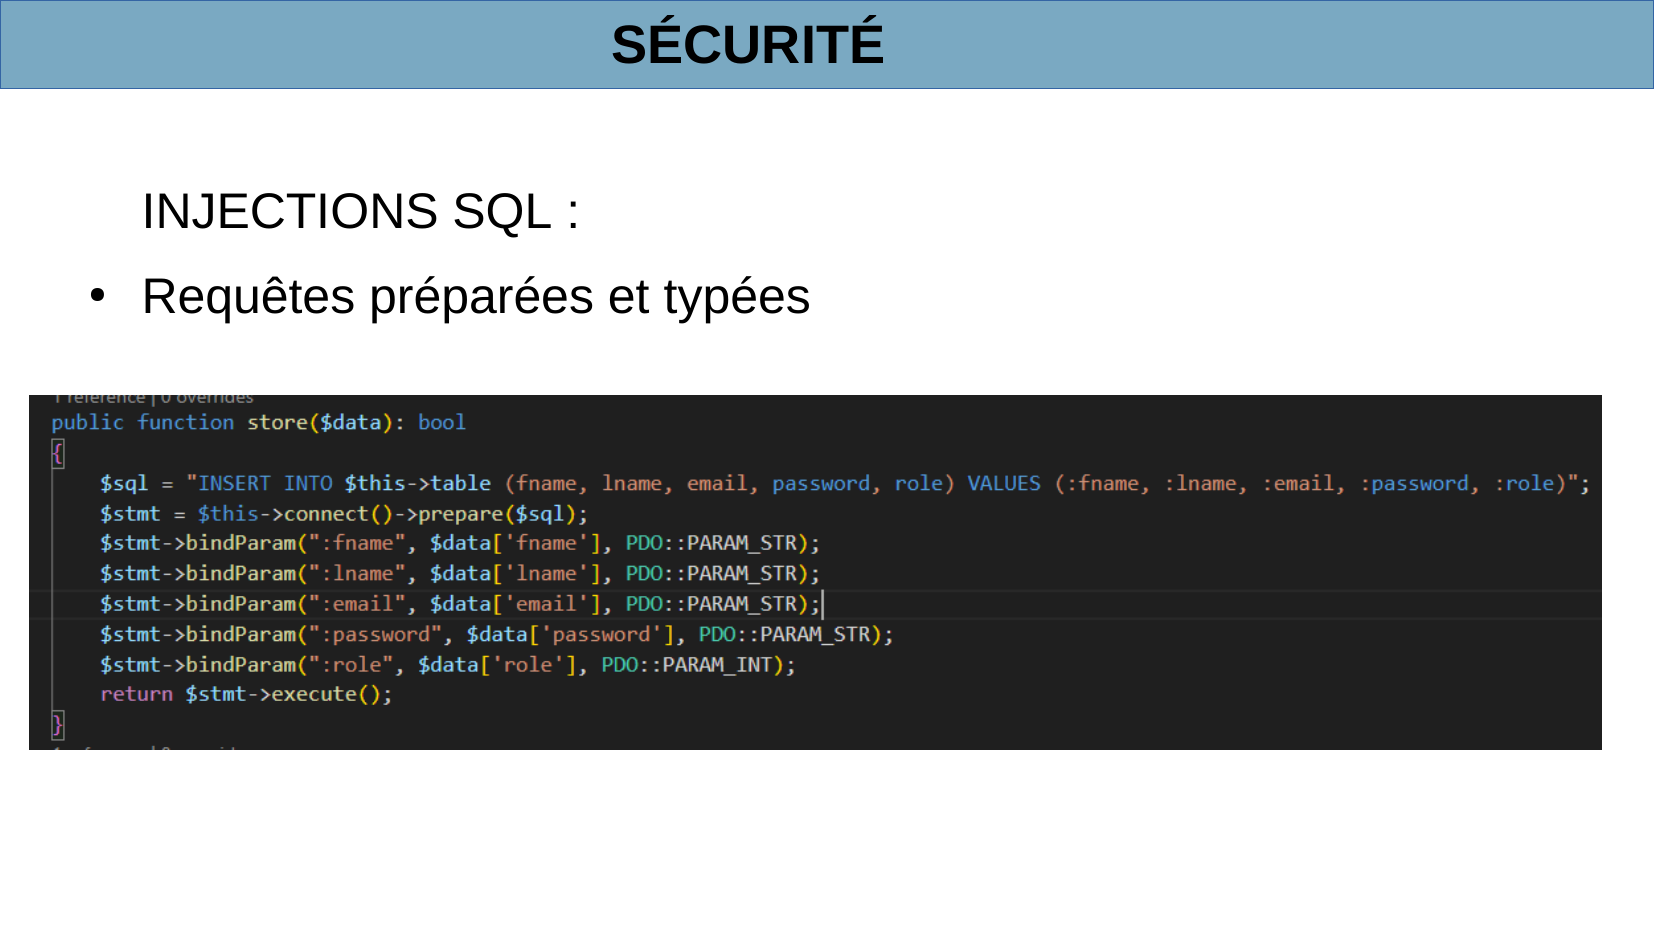

SÉCURITÉ
# INJECTIONS SQL :
Requêtes préparées et typées